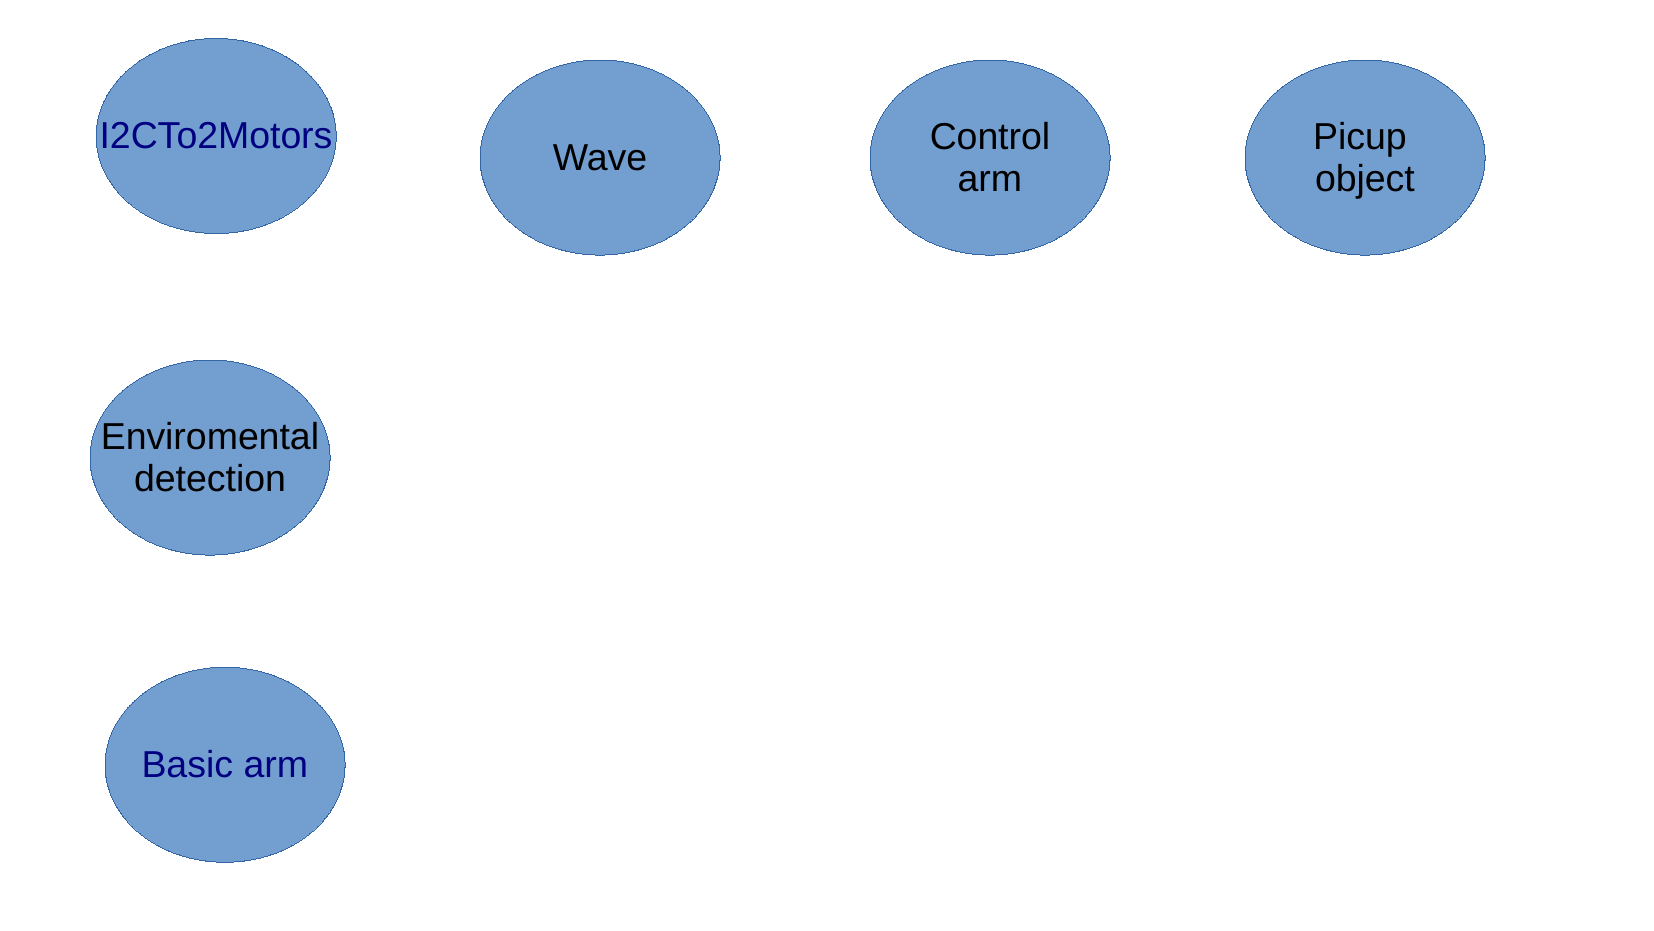

I2CTo2Motors
Wave
Control
arm
Picup
object
Enviromental
detection
Basic arm